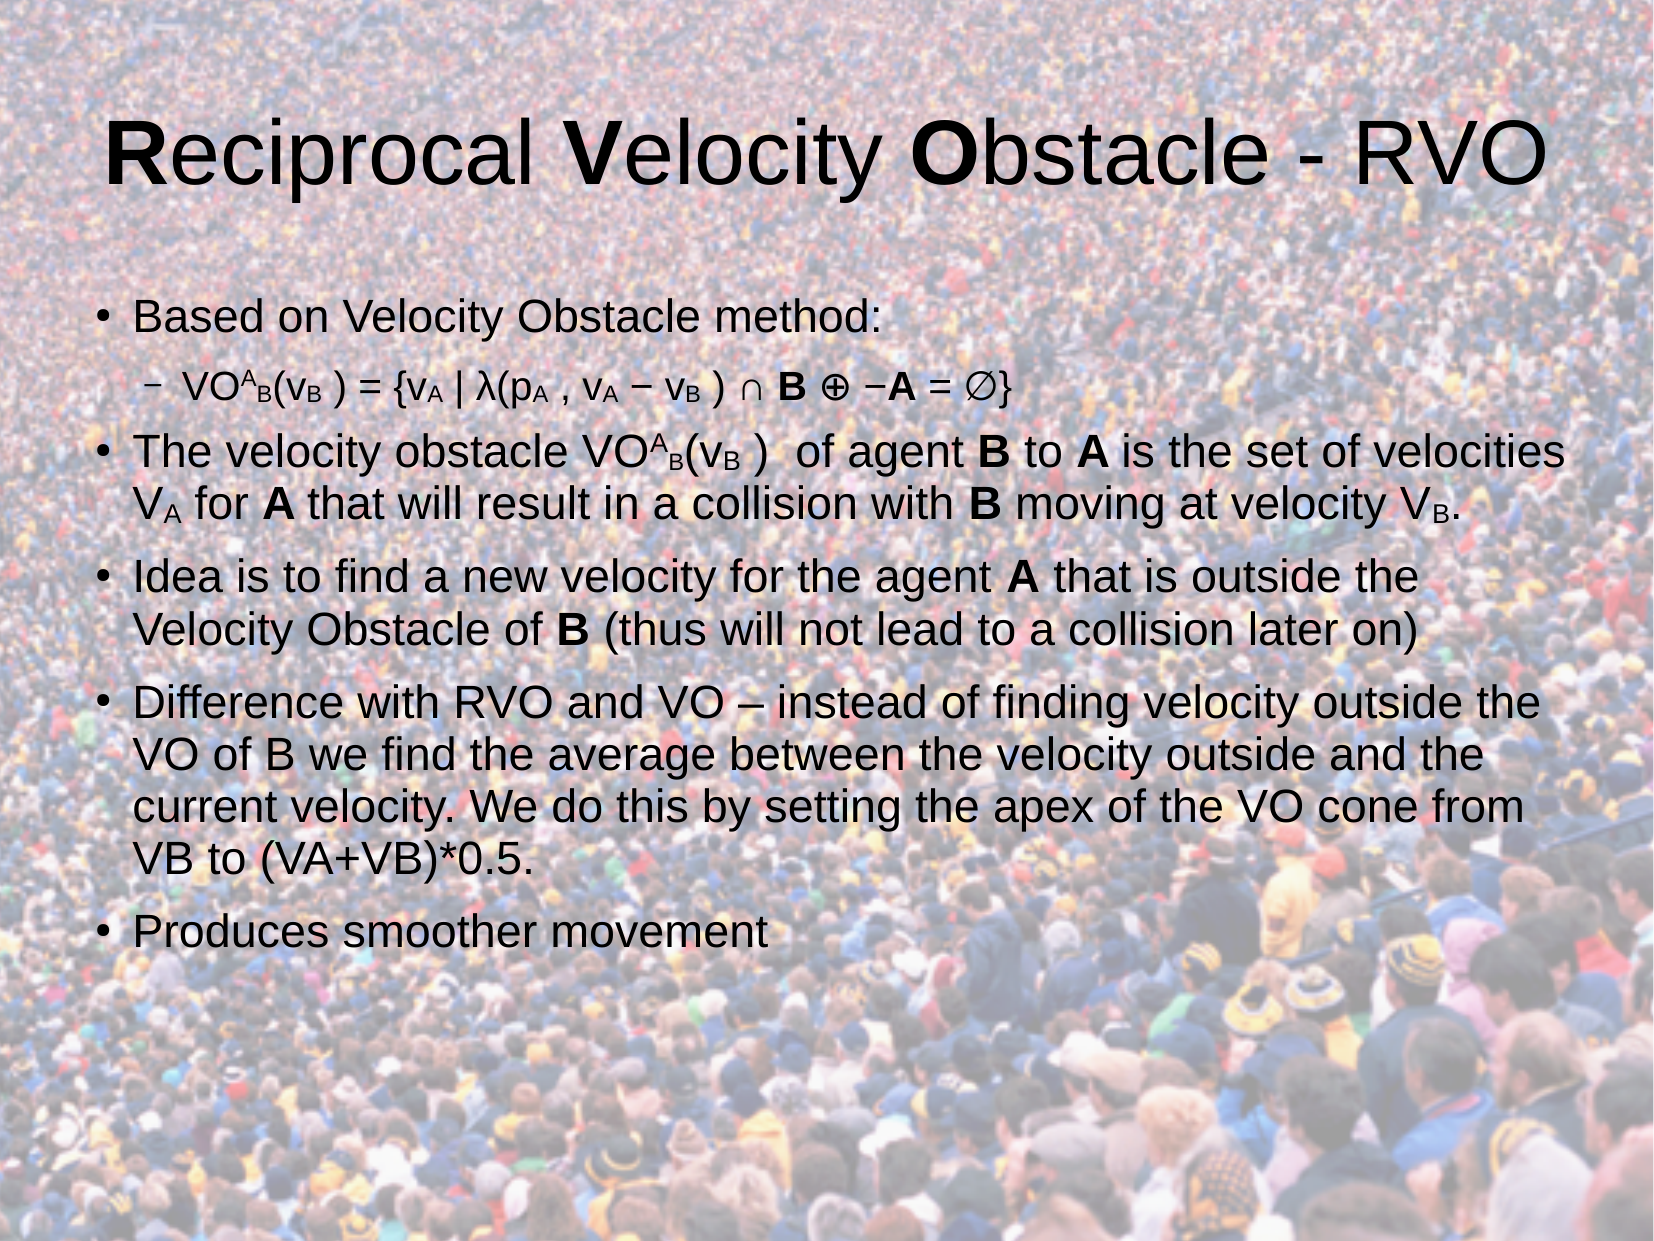

Reciprocal Velocity Obstacle - RVO
# Based on Velocity Obstacle method:
VOAB(vB ) = {vA | λ(pA , vA − vB ) ∩ B ⊕ −A = ∅}
The velocity obstacle VOAB(vB ) of agent B to A is the set of velocities VA for A that will result in a collision with B moving at velocity VB.
Idea is to find a new velocity for the agent A that is outside the Velocity Obstacle of B (thus will not lead to a collision later on)
Difference with RVO and VO – instead of finding velocity outside the VO of B we find the average between the velocity outside and the current velocity. We do this by setting the apex of the VO cone from VB to (VA+VB)*0.5.
Produces smoother movement